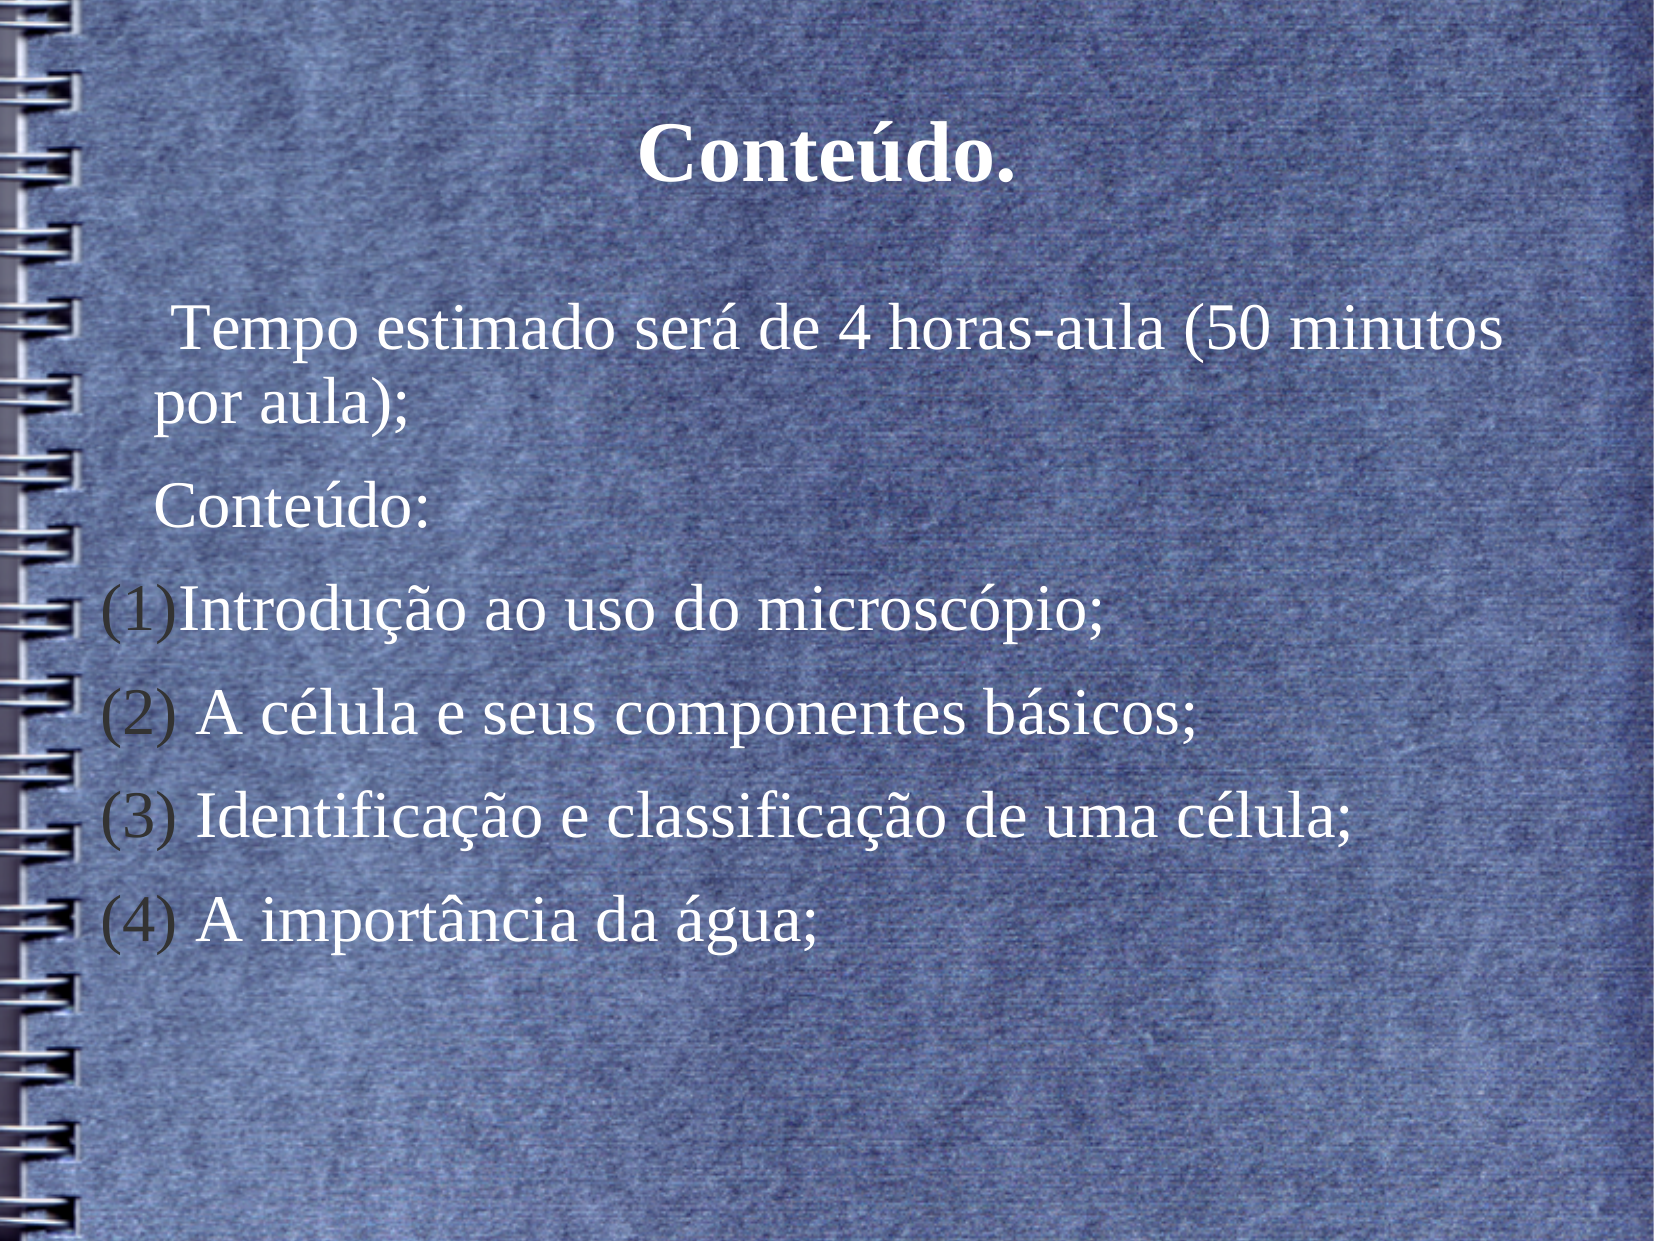

# Conteúdo.
 Tempo estimado será de 4 horas-aula (50 minutos por aula);
Conteúdo:
Introdução ao uso do microscópio;
 A célula e seus componentes básicos;
 Identificação e classificação de uma célula;
 A importância da água;